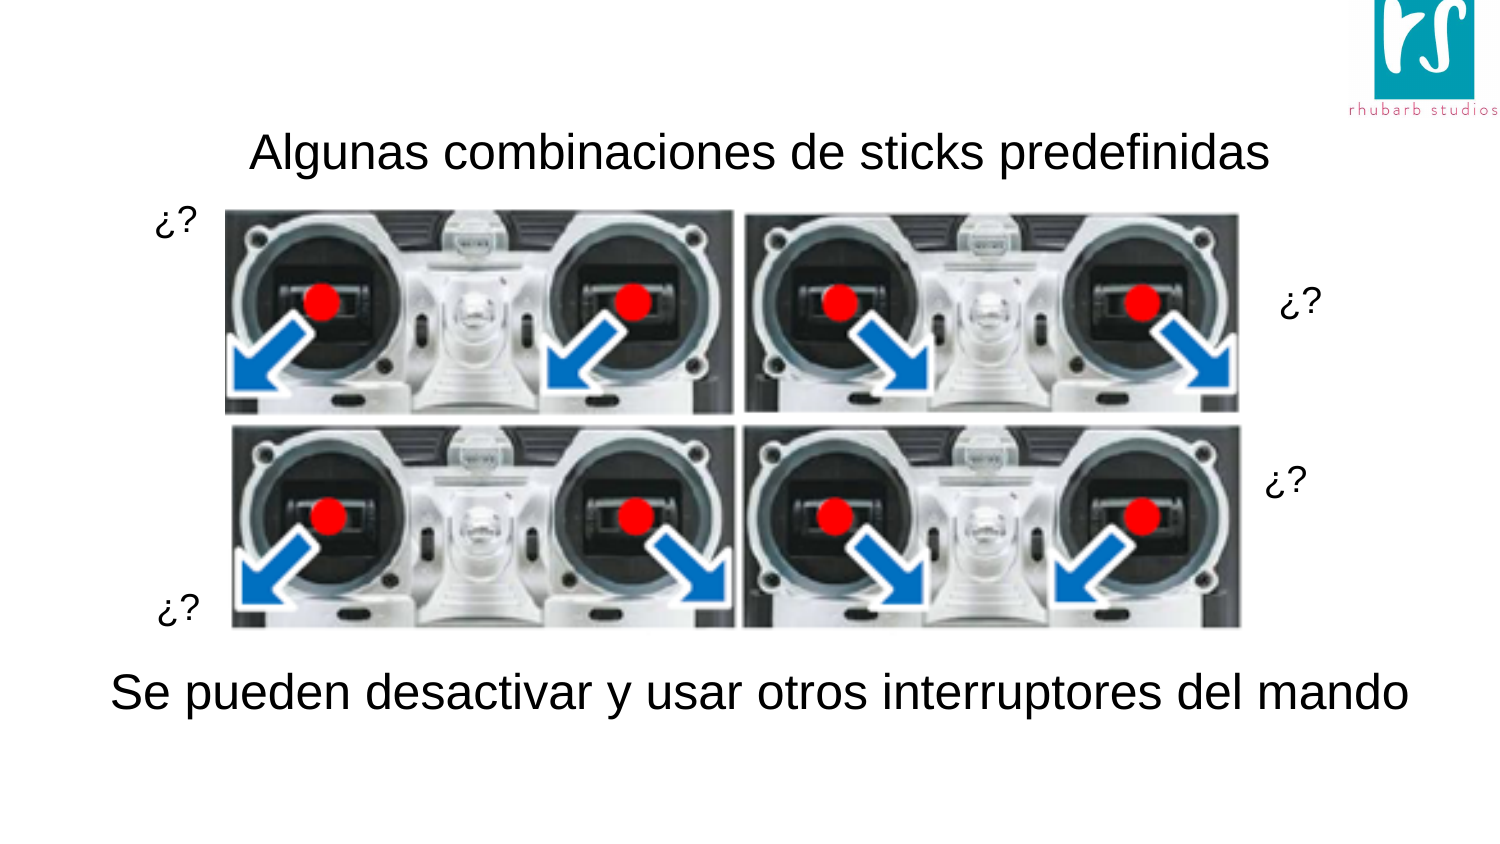

Algunas combinaciones de sticks predefinidas
Se pueden desactivar y usar otros interruptores del mando
¿?
¿?
¿?
¿?